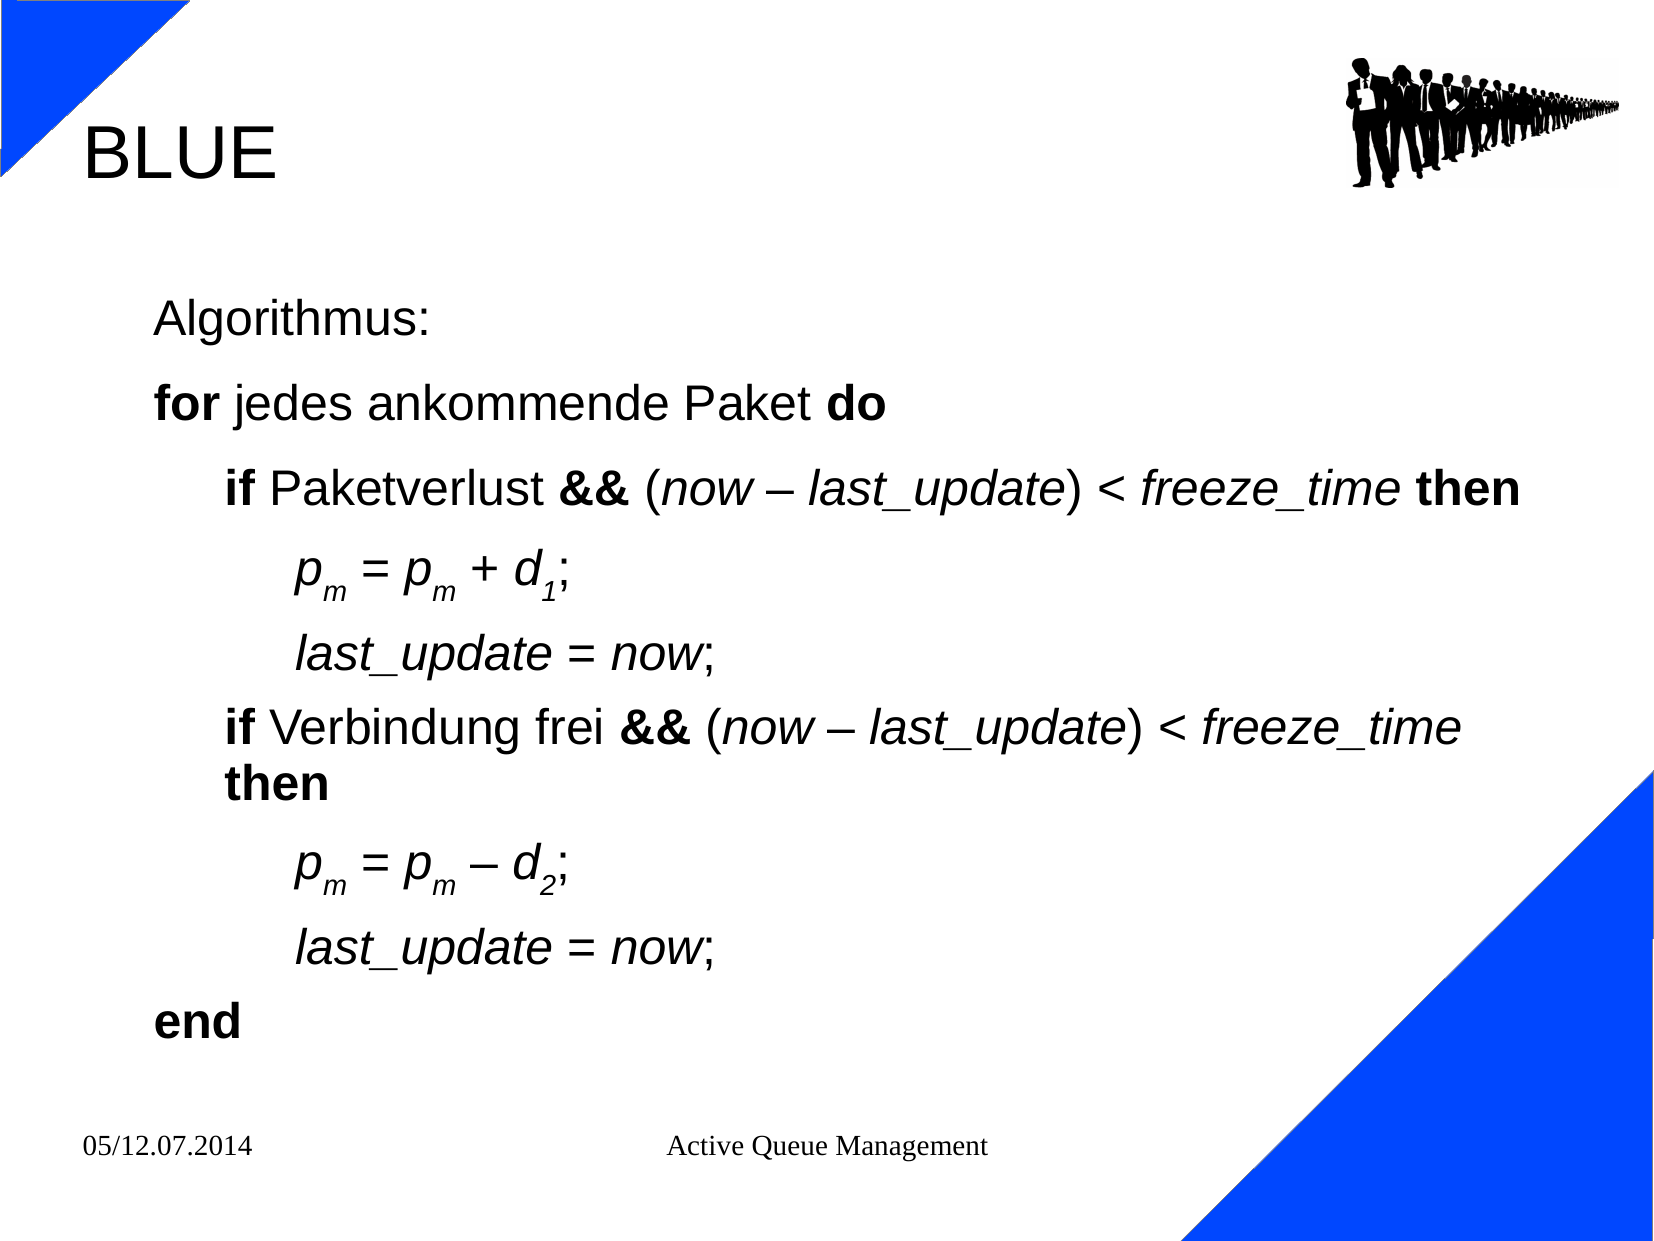

# BLUE
Algorithmus:
for jedes ankommende Paket do
if Paketverlust && (now – last_update) < freeze_time then
pm = pm + d1;
last_update = now;
if Verbindung frei && (now – last_update) < freeze_time then
pm = pm – d2;
last_update = now;
end
05/12.07.2014
Active Queue Management
36